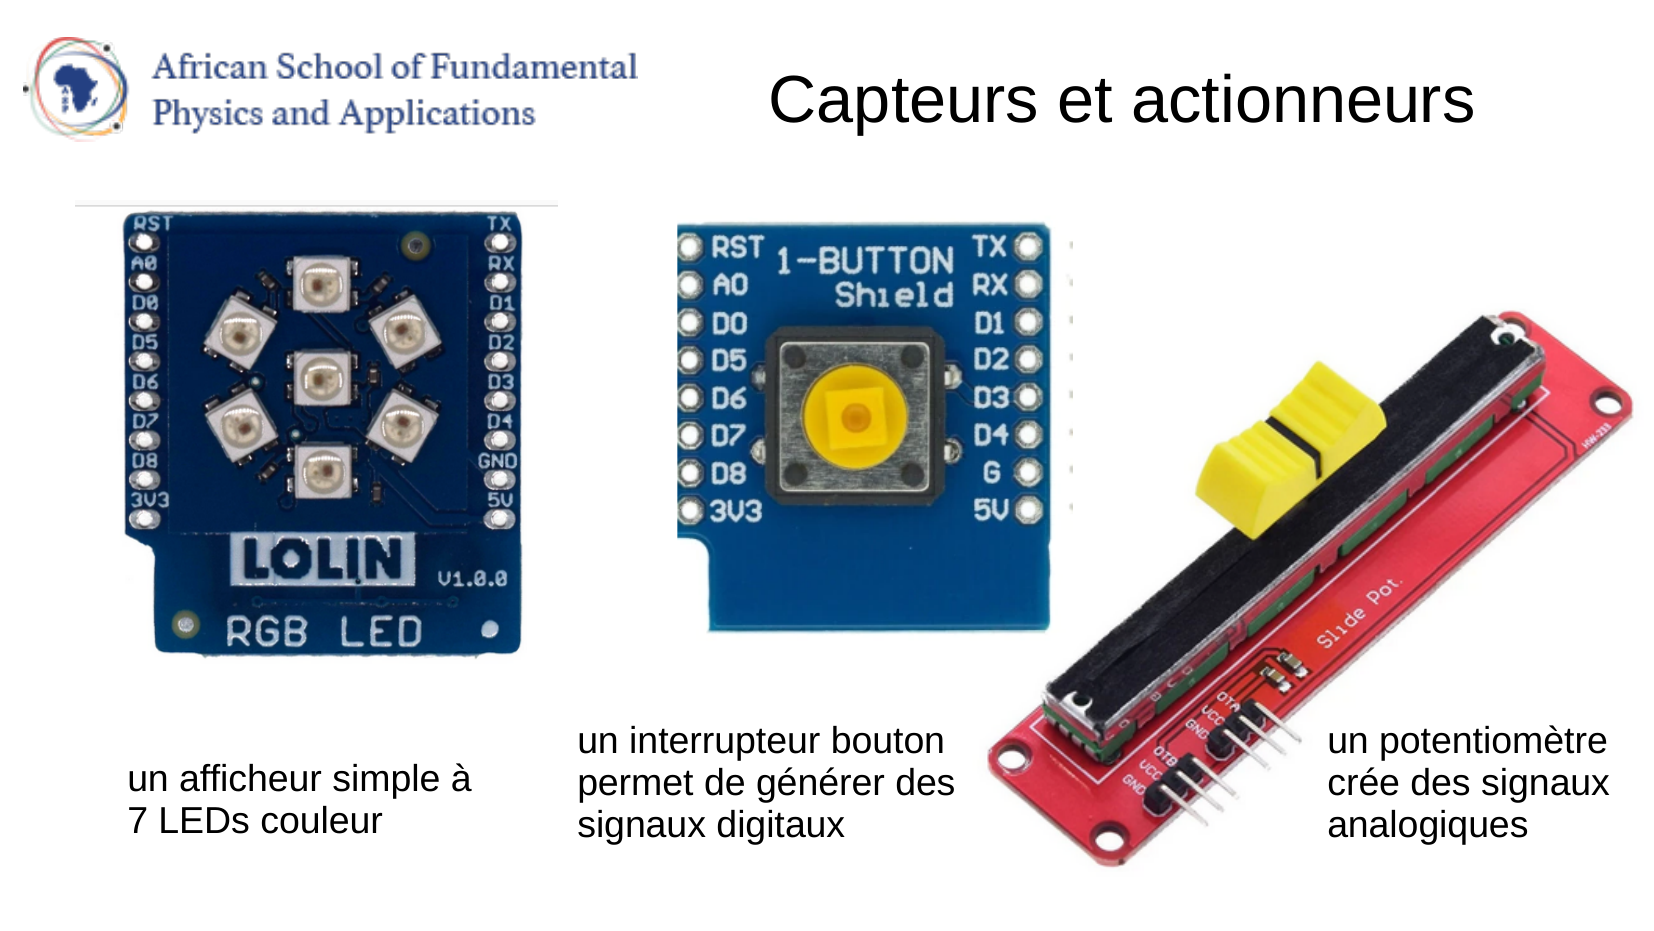

# Capteurs et actionneurs
un interrupteur bouton
permet de générer des
signaux digitaux
un potentiomètre
crée des signaux
analogiques
un afficheur simple à
7 LEDs couleur